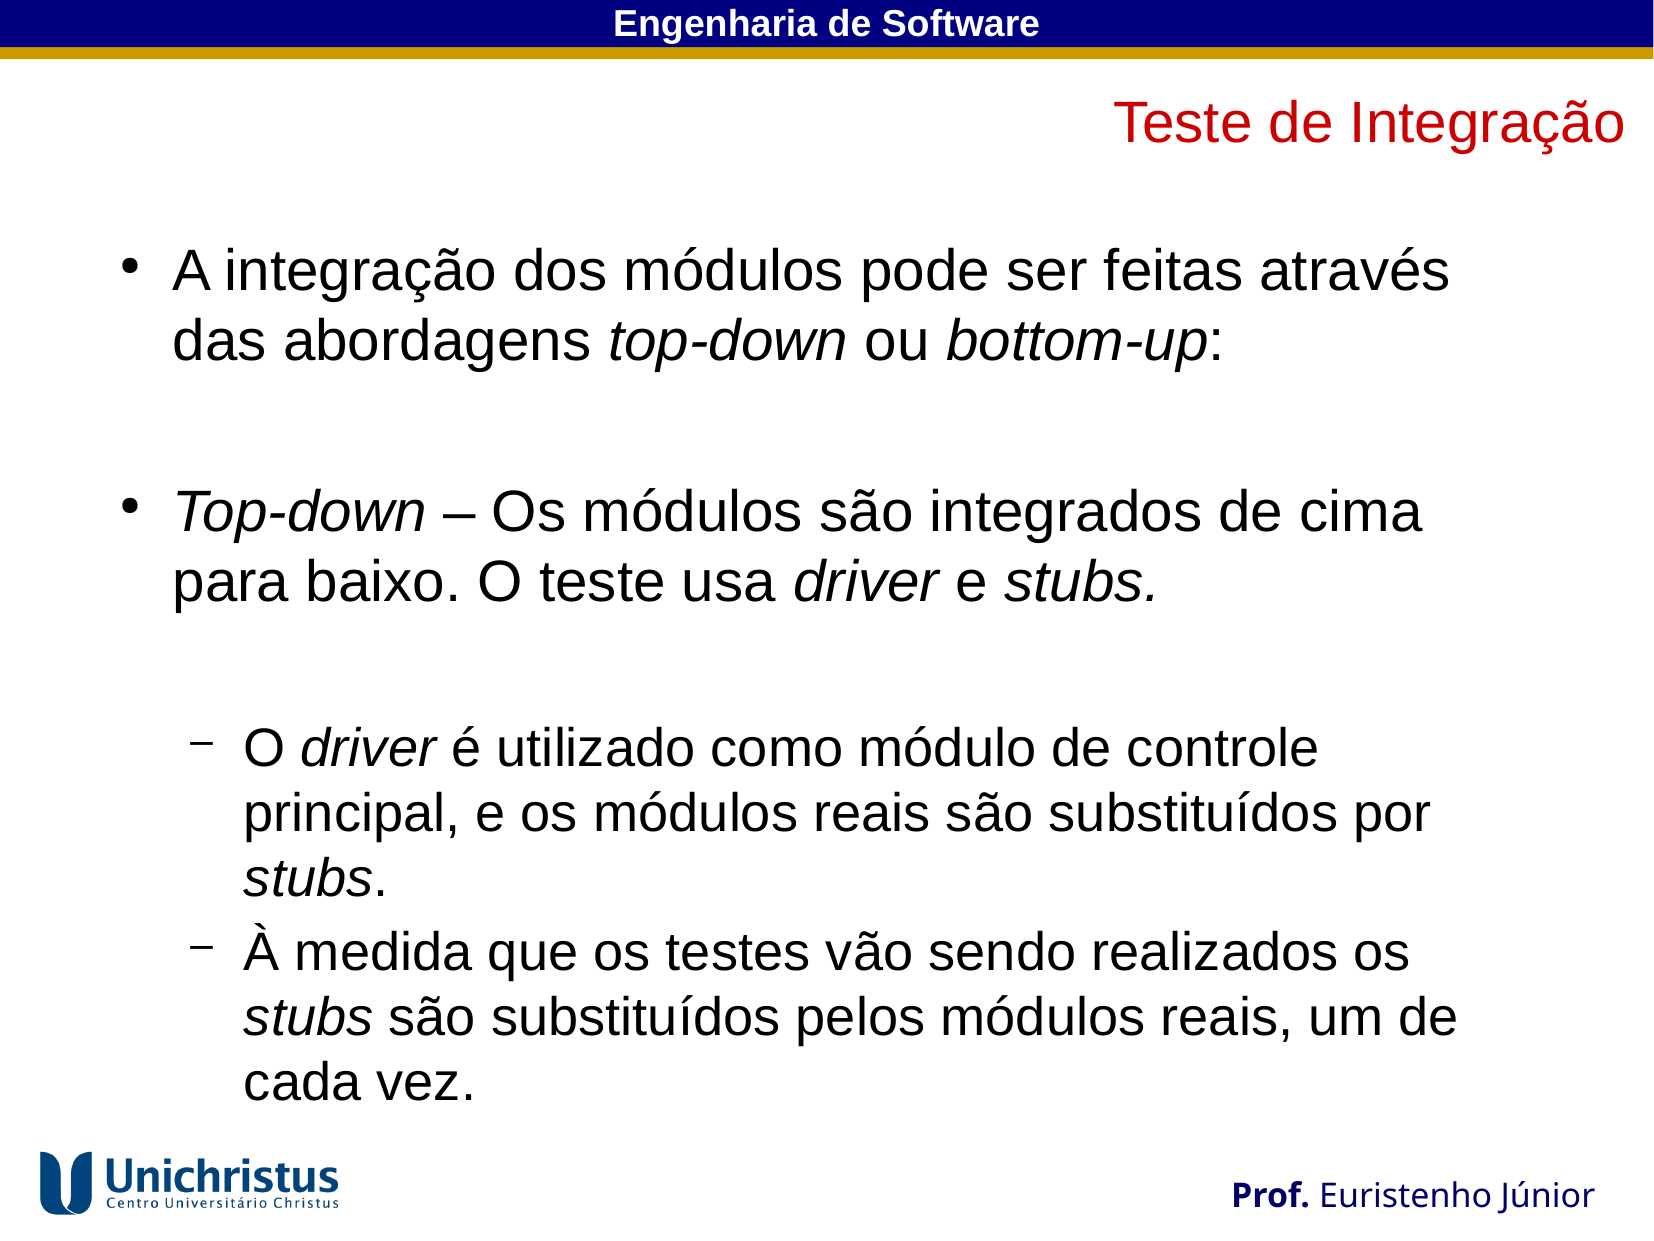

Engenharia de Software
Teste de Integração
# A integração dos módulos pode ser feitas através das abordagens top-down ou bottom-up:
Top-down – Os módulos são integrados de cima para baixo. O teste usa driver e stubs.
O driver é utilizado como módulo de controle principal, e os módulos reais são substituídos por stubs.
À medida que os testes vão sendo realizados os stubs são substituídos pelos módulos reais, um de cada vez.
Prof. Euristenho Júnior